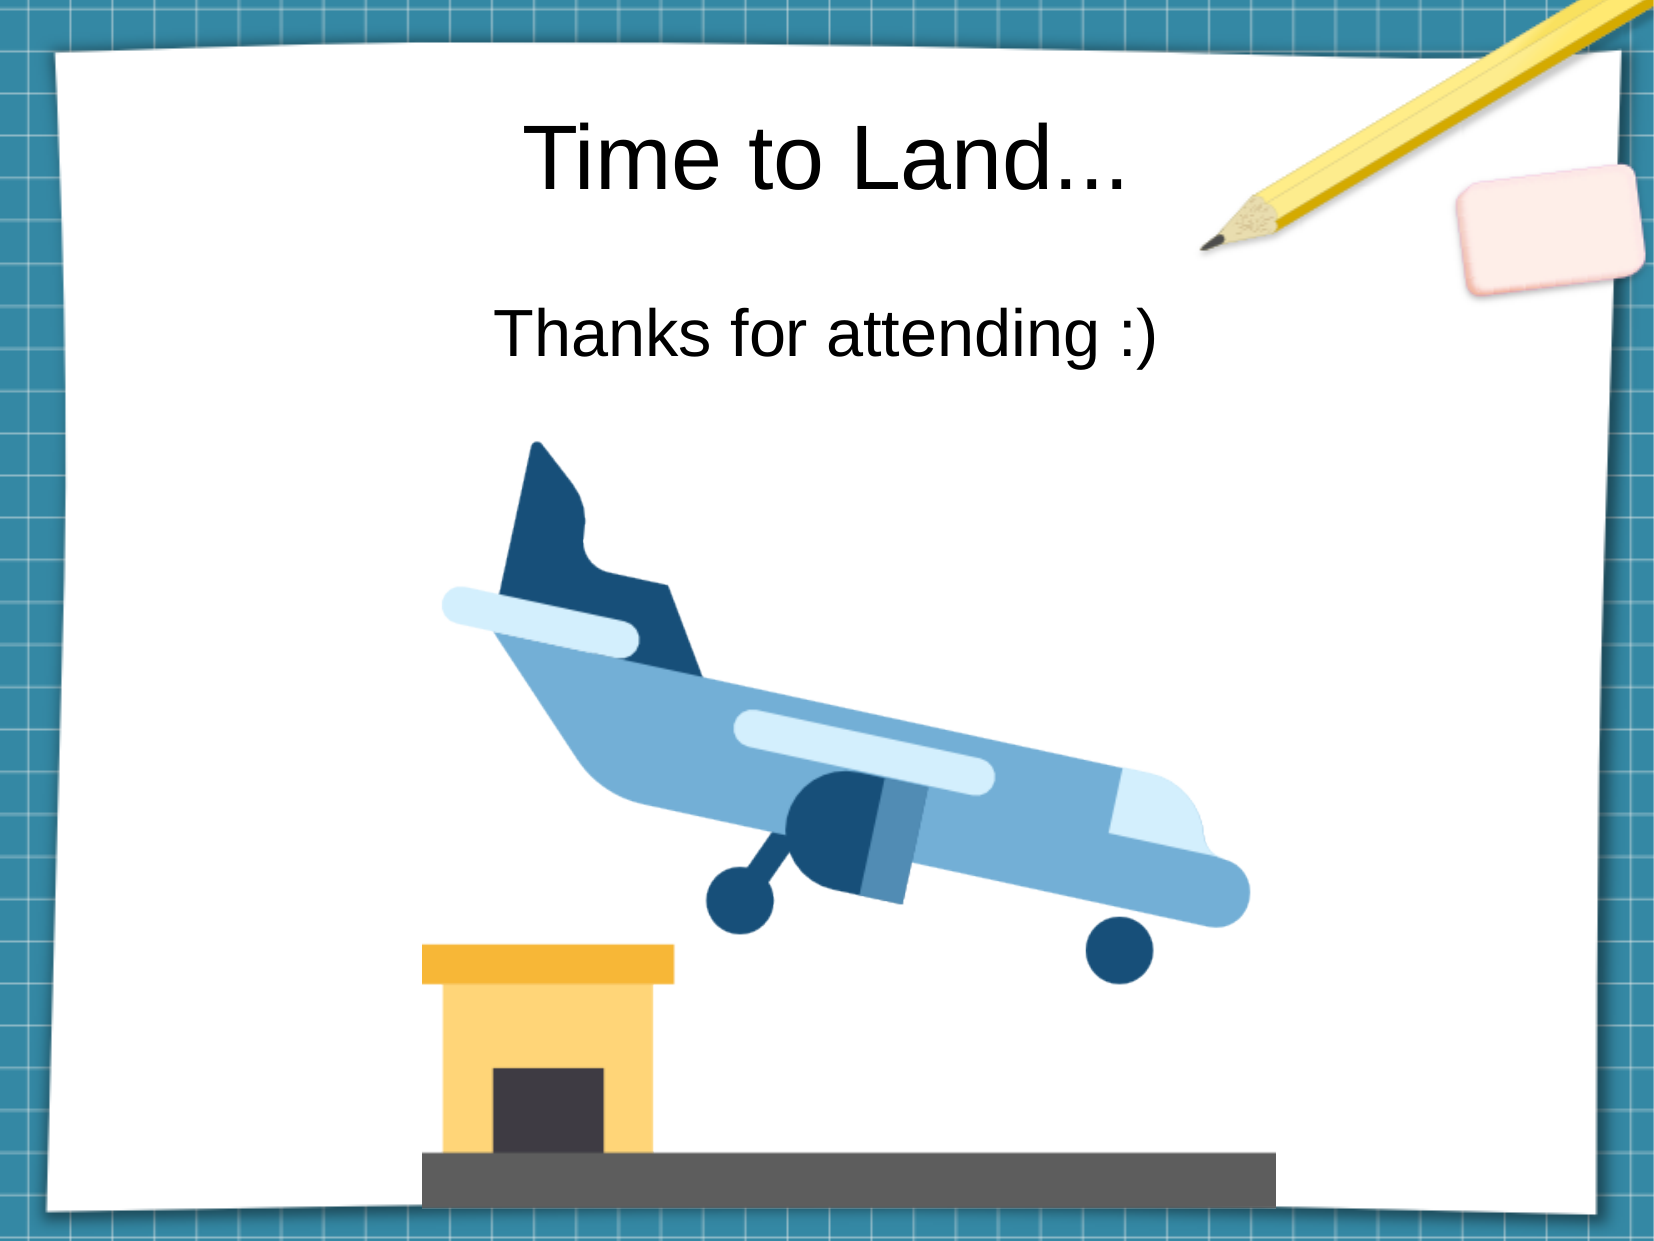

# Time to Land...
Thanks for attending :)